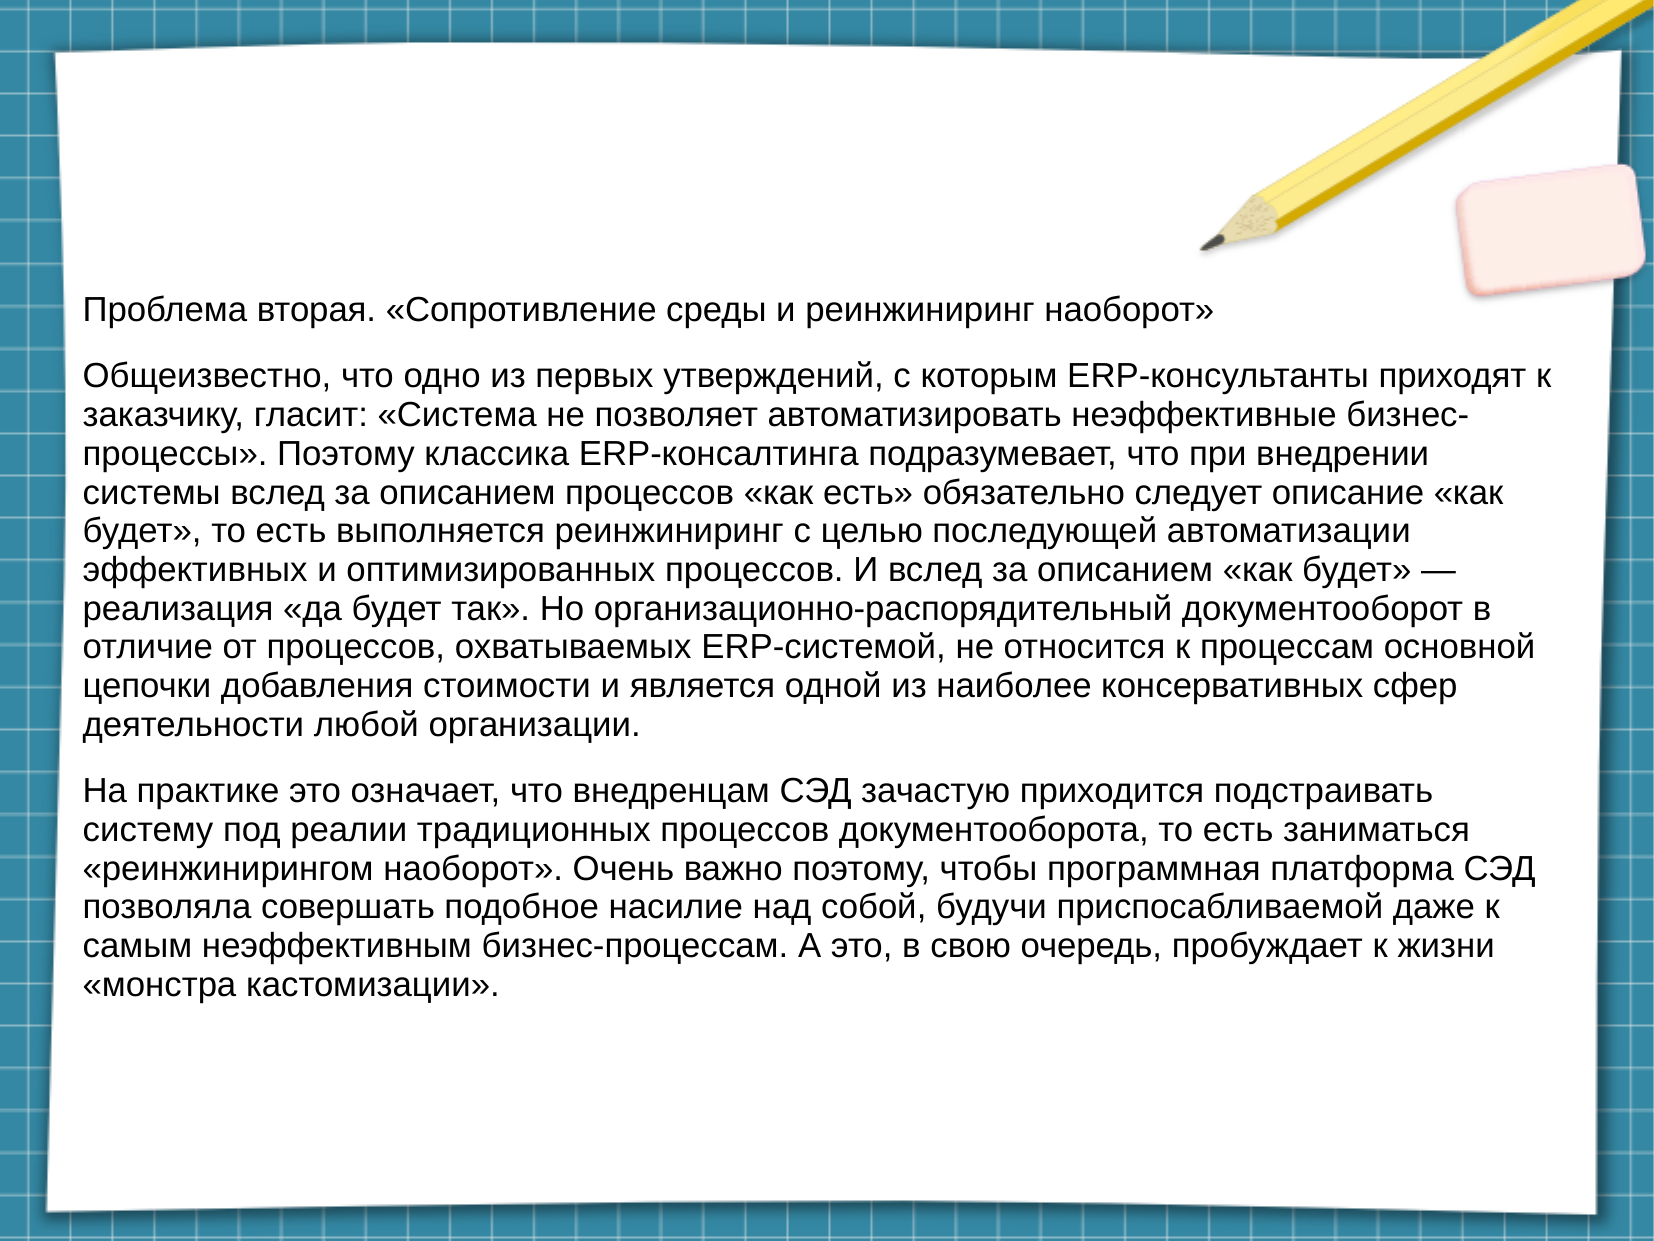

#
Проблема вторая. «Сопротивление среды и реинжиниринг наоборот»
Общеизвестно, что одно из первых утверждений, с которым ERP-консультанты приходят к заказчику, гласит: «Система не позволяет автоматизировать неэффективные бизнес-процессы». Поэтому классика ERP-консалтинга подразумевает, что при внедрении системы вслед за описанием процессов «как есть» обязательно следует описание «как будет», то есть выполняется реинжиниринг с целью последующей автоматизации эффективных и оптимизированных процессов. И вслед за описанием «как будет» — реализация «да будет так». Но организационно-распорядительный документооборот в отличие от процессов, охватываемых ERP-системой, не относится к процессам основной цепочки добавления стоимости и является одной из наиболее консервативных сфер деятельности любой организации.
На практике это означает, что внедренцам СЭД зачастую приходится подстраивать систему под реалии традиционных процессов документооборота, то есть заниматься «реинжинирингом наоборот». Очень важно поэтому, чтобы программная платформа СЭД позволяла совершать подобное насилие над собой, будучи приспосабливаемой даже к самым неэффективным бизнес-процессам. А это, в свою очередь, пробуждает к жизни «монстра кастомизации».